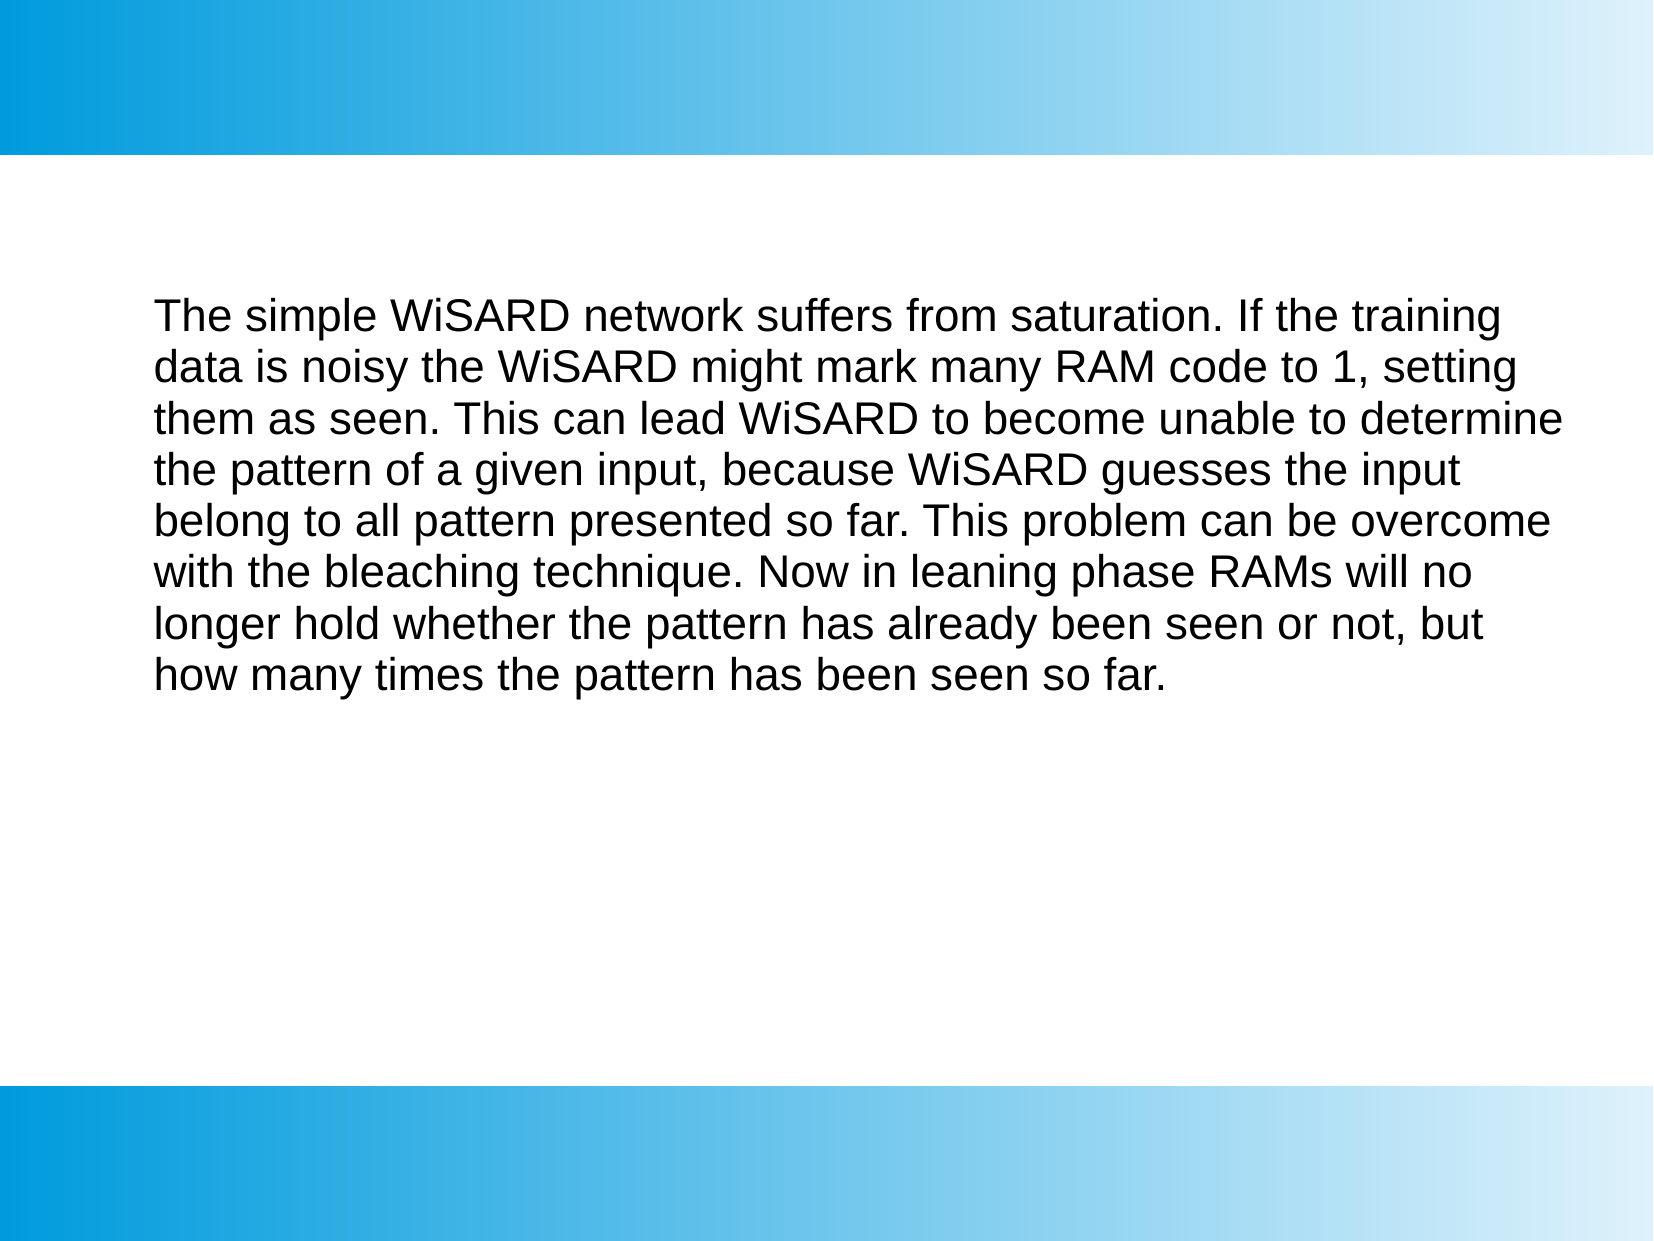

#
The simple WiSARD network suffers from saturation. If the training data is noisy the WiSARD might mark many RAM code to 1, setting them as seen. This can lead WiSARD to become unable to determine the pattern of a given input, because WiSARD guesses the input belong to all pattern presented so far. This problem can be overcome with the bleaching technique. Now in leaning phase RAMs will no longer hold whether the pattern has already been seen or not, but how many times the pattern has been seen so far.